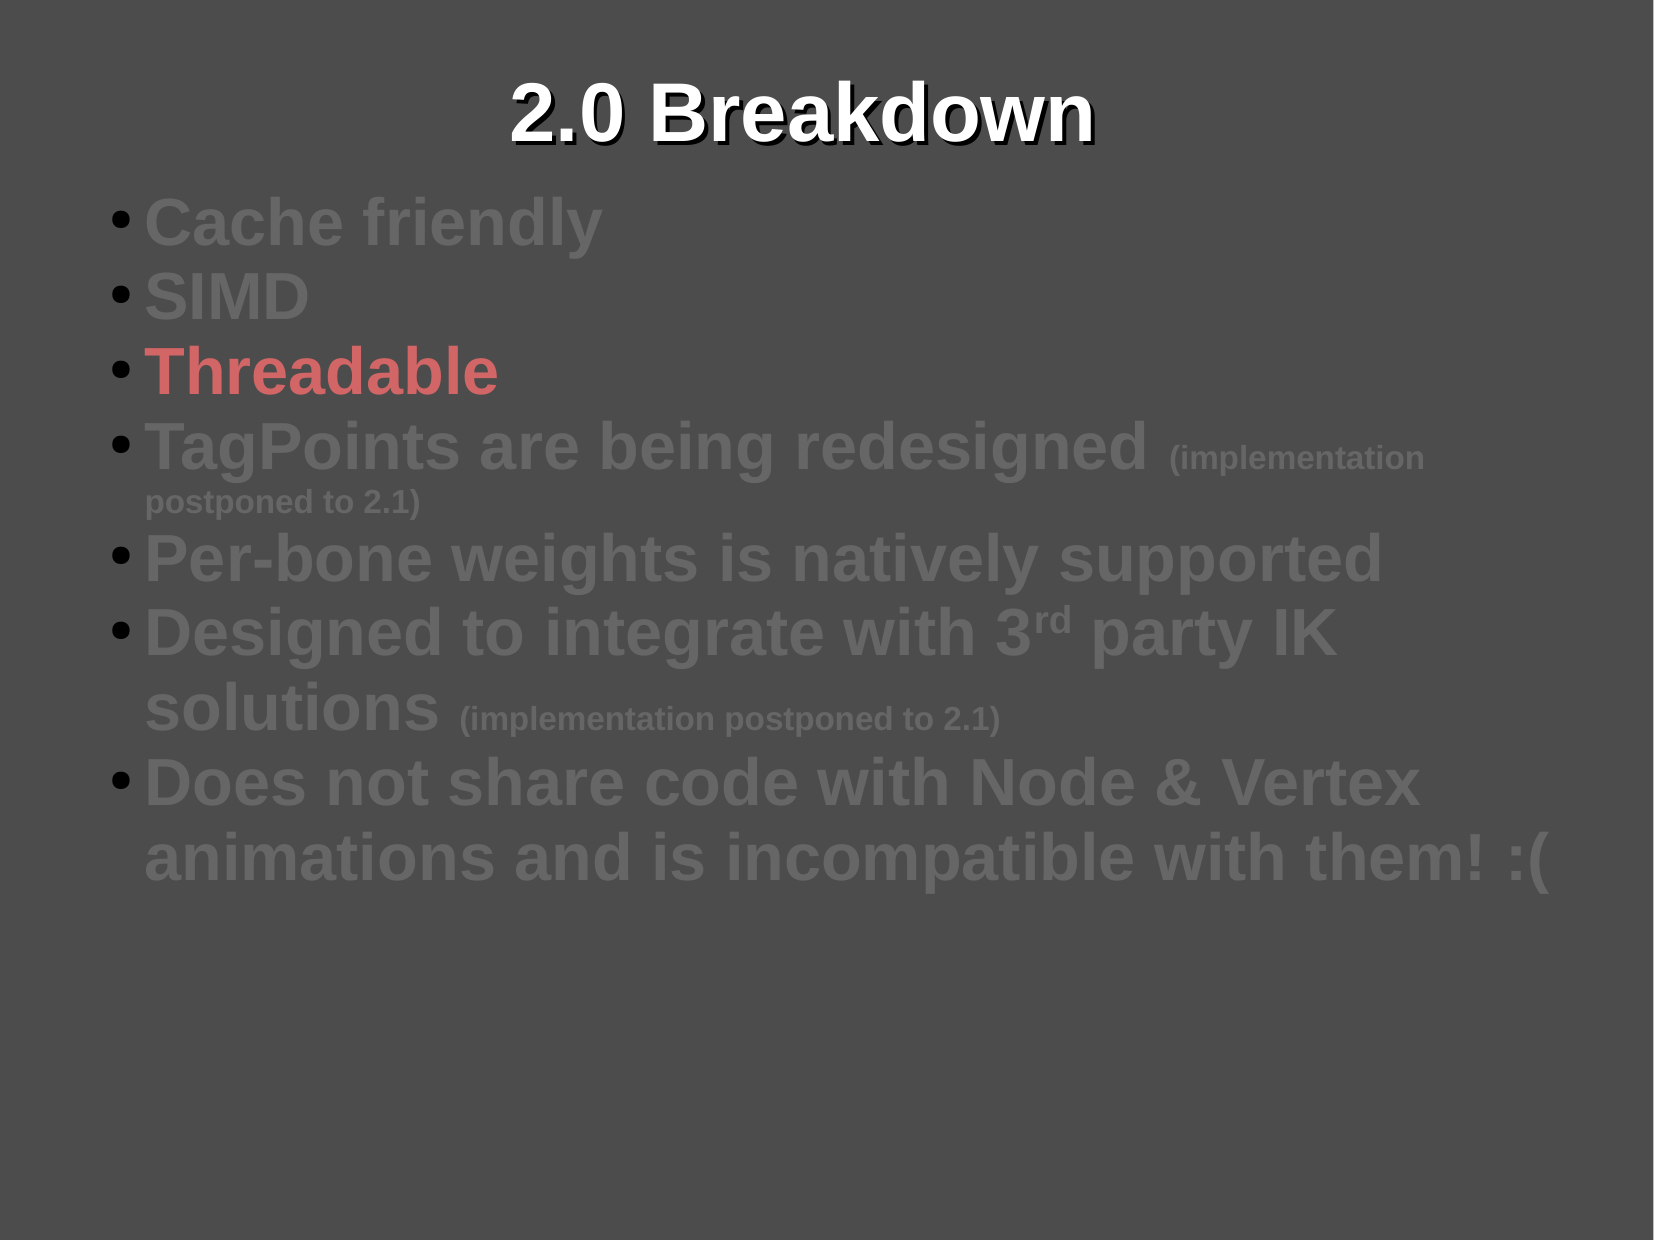

2.0 Breakdown
Cache friendly
SIMD
Threadable
TagPoints are being redesigned (implementation postponed to 2.1)
Per-bone weights is natively supported
Designed to integrate with 3rd party IK solutions (implementation postponed to 2.1)
Does not share code with Node & Vertex animations and is incompatible with them! :(